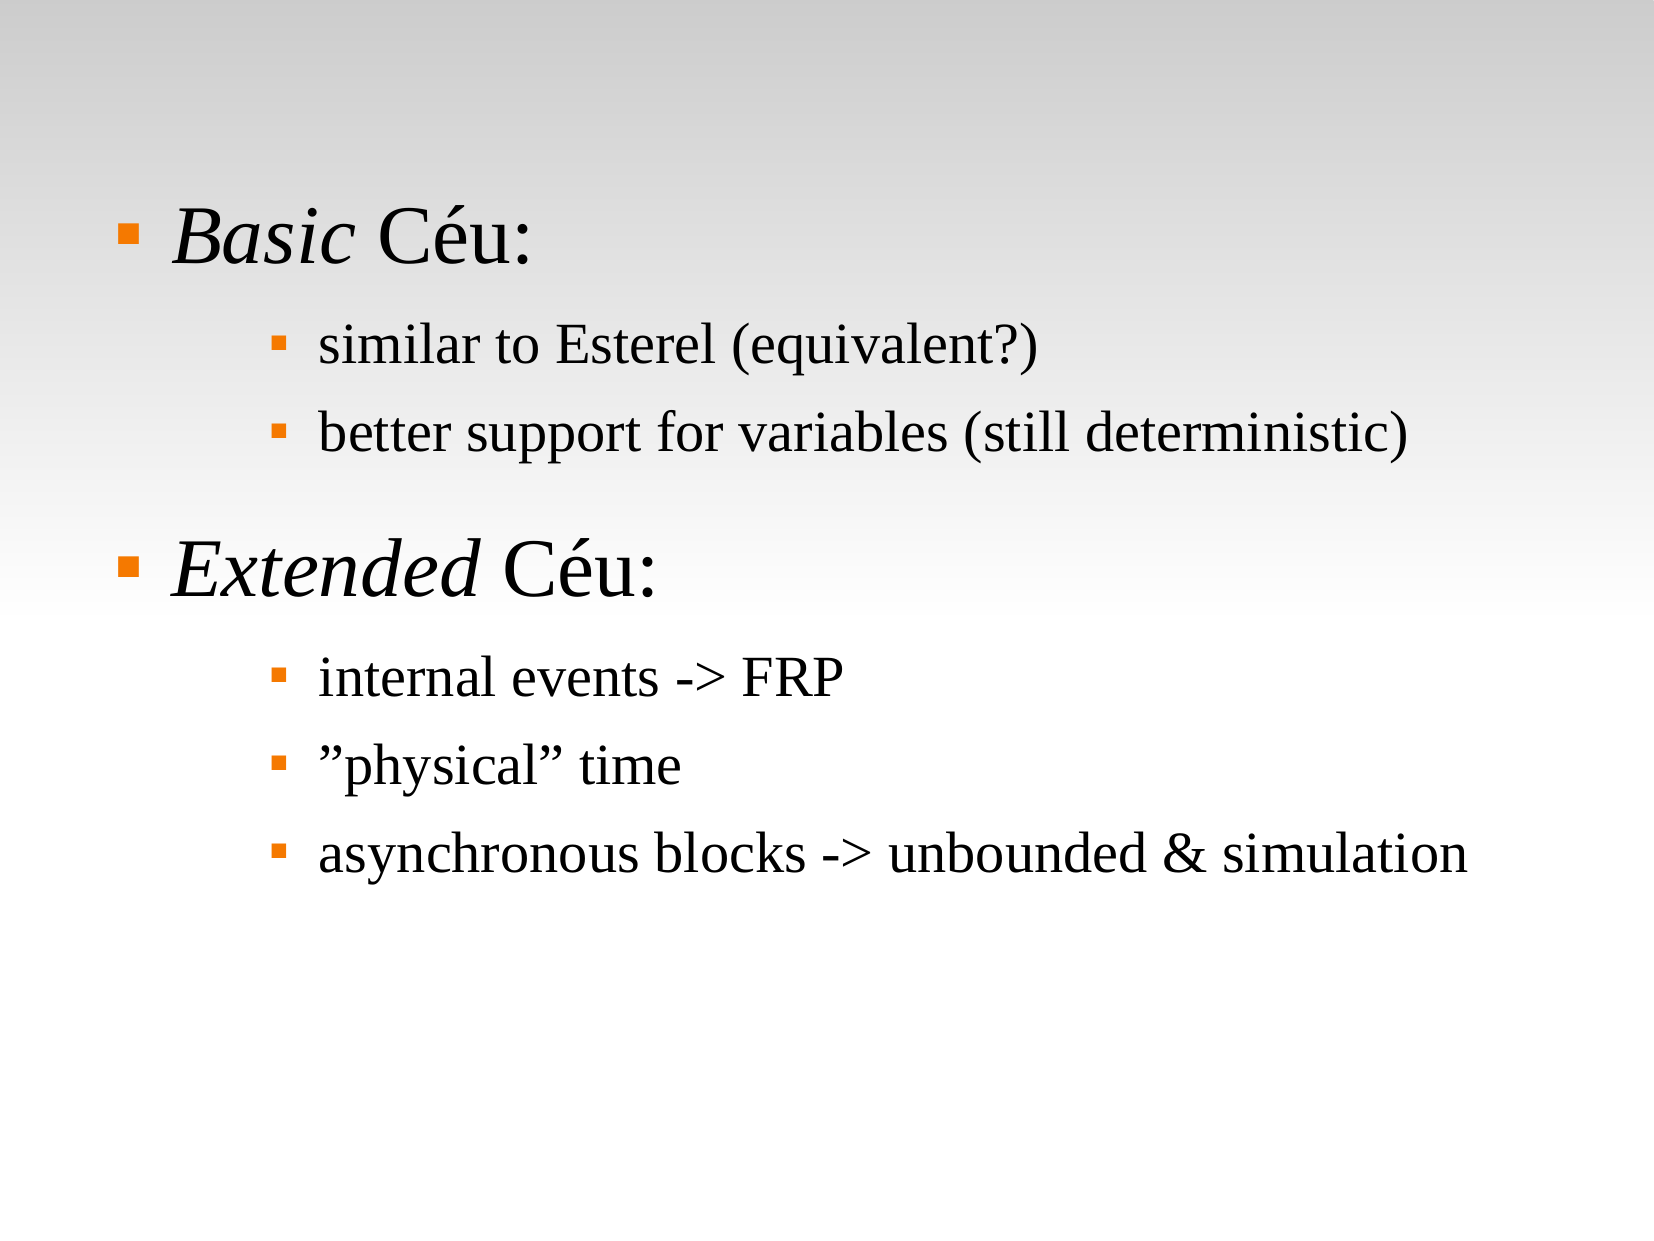

# Basic Céu:
similar to Esterel (equivalent?)
better support for variables (still deterministic)
Extended Céu:
internal events -> FRP
”physical” time
asynchronous blocks -> unbounded & simulation